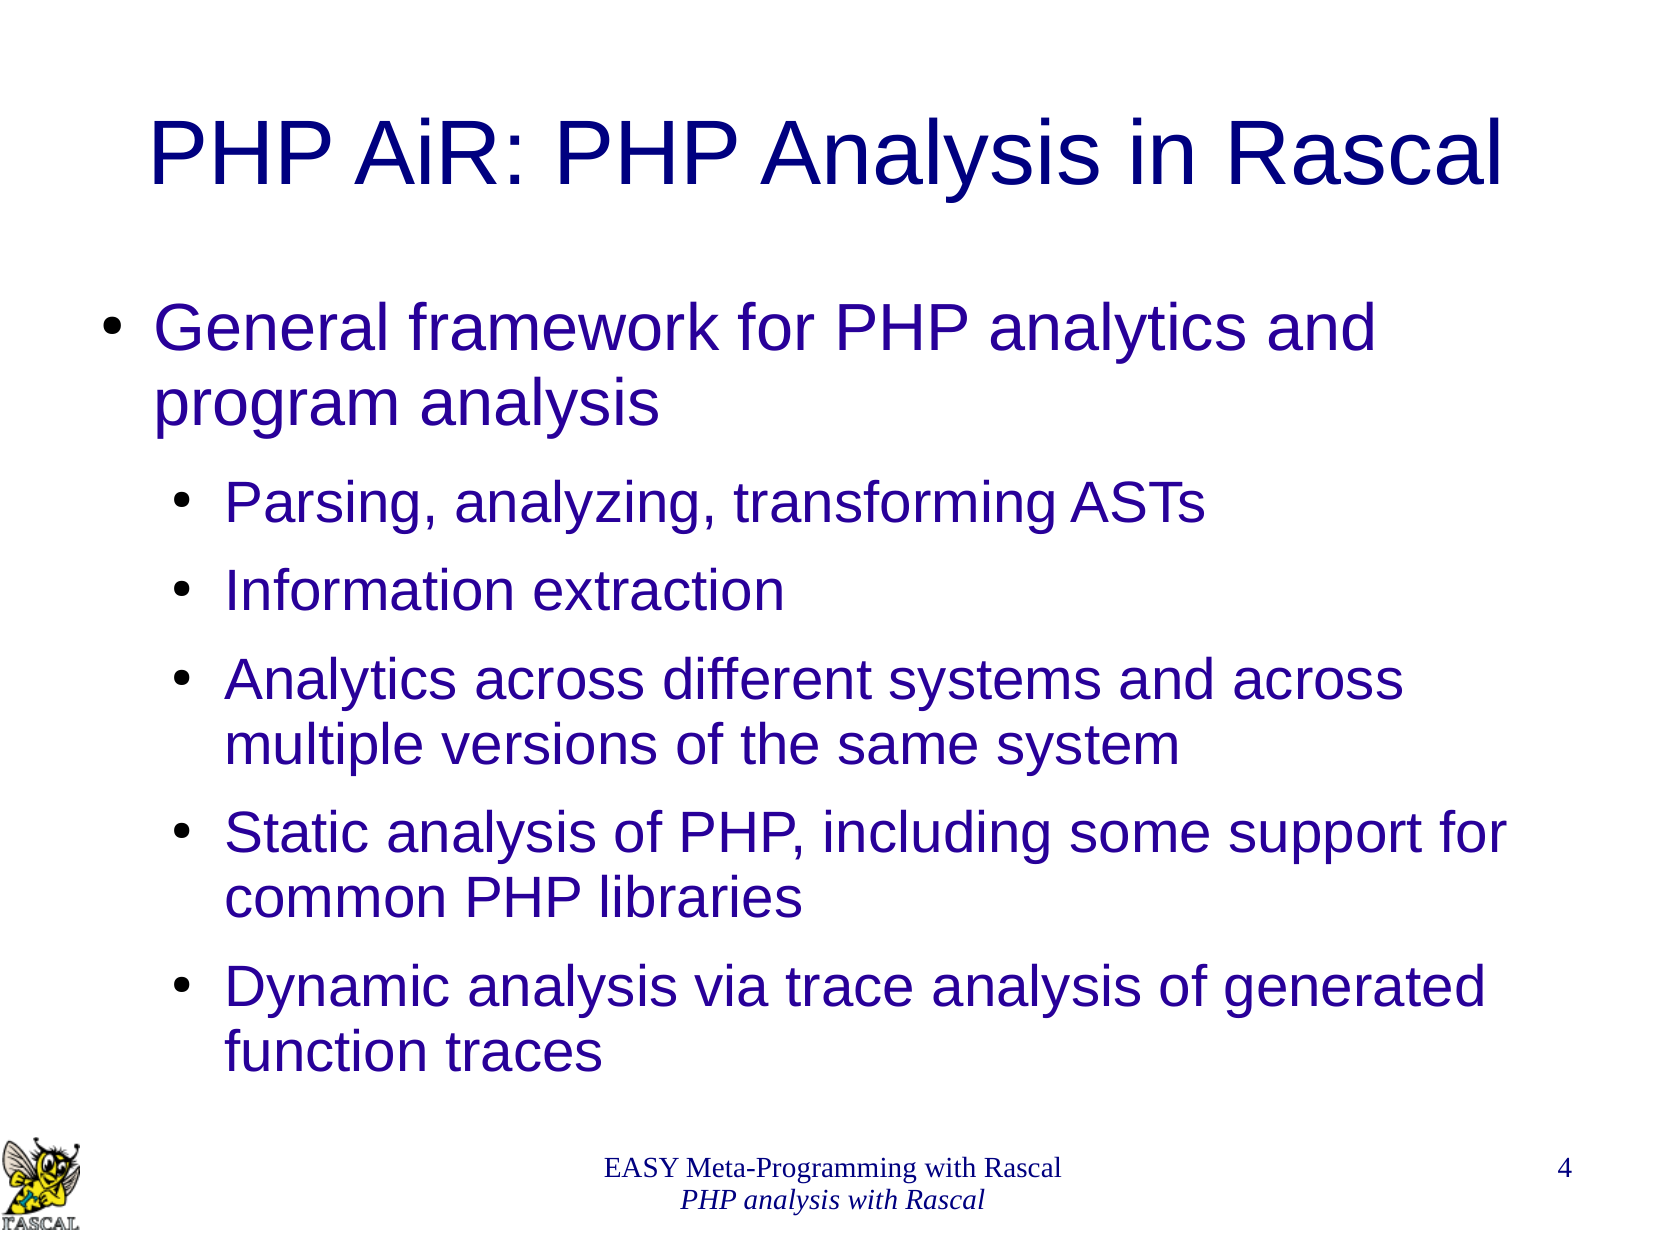

# PHP AiR: PHP Analysis in Rascal
General framework for PHP analytics and program analysis
Parsing, analyzing, transforming ASTs
Information extraction
Analytics across different systems and across multiple versions of the same system
Static analysis of PHP, including some support for common PHP libraries
Dynamic analysis via trace analysis of generated function traces
4